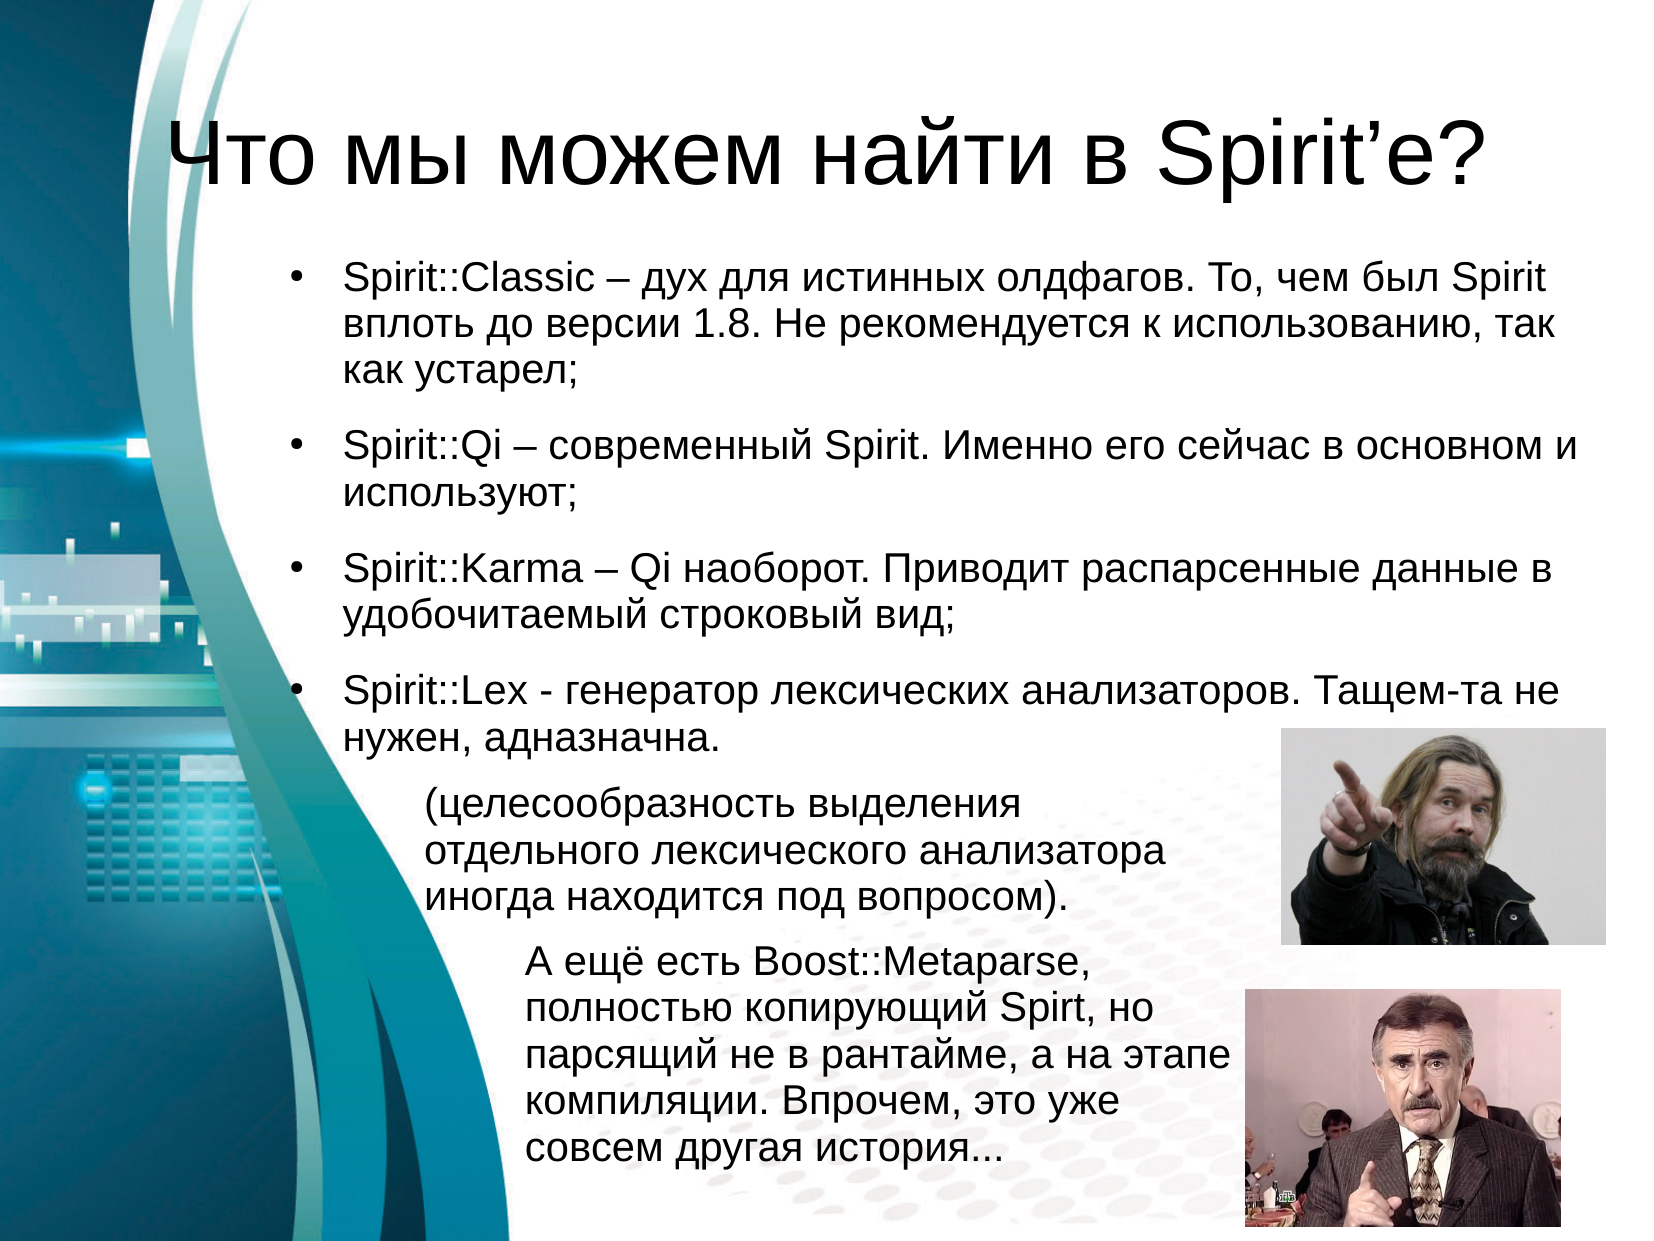

# Что мы можем найти в Spirit’е?
Spirit::Classic – дух для истинных олдфагов. То, чем был Spirit вплоть до версии 1.8. Не рекомендуется к использованию, так как устарел;
Spirit::Qi – современный Spirit. Именно его сейчас в основном и используют;
Spirit::Karma – Qi наоборот. Приводит распарсенные данные в удобочитаемый строковый вид;
Spirit::Lex - генератор лексических анализаторов. Тащем-та не нужен, адназначна.
(целесообразность выделения отдельного лексического анализатора иногда находится под вопросом).
А ещё есть Boost::Metaparse, полностью копирующий Spirt, но парсящий не в рантайме, а на этапе компиляции. Впрочем, это уже совсем другая история...